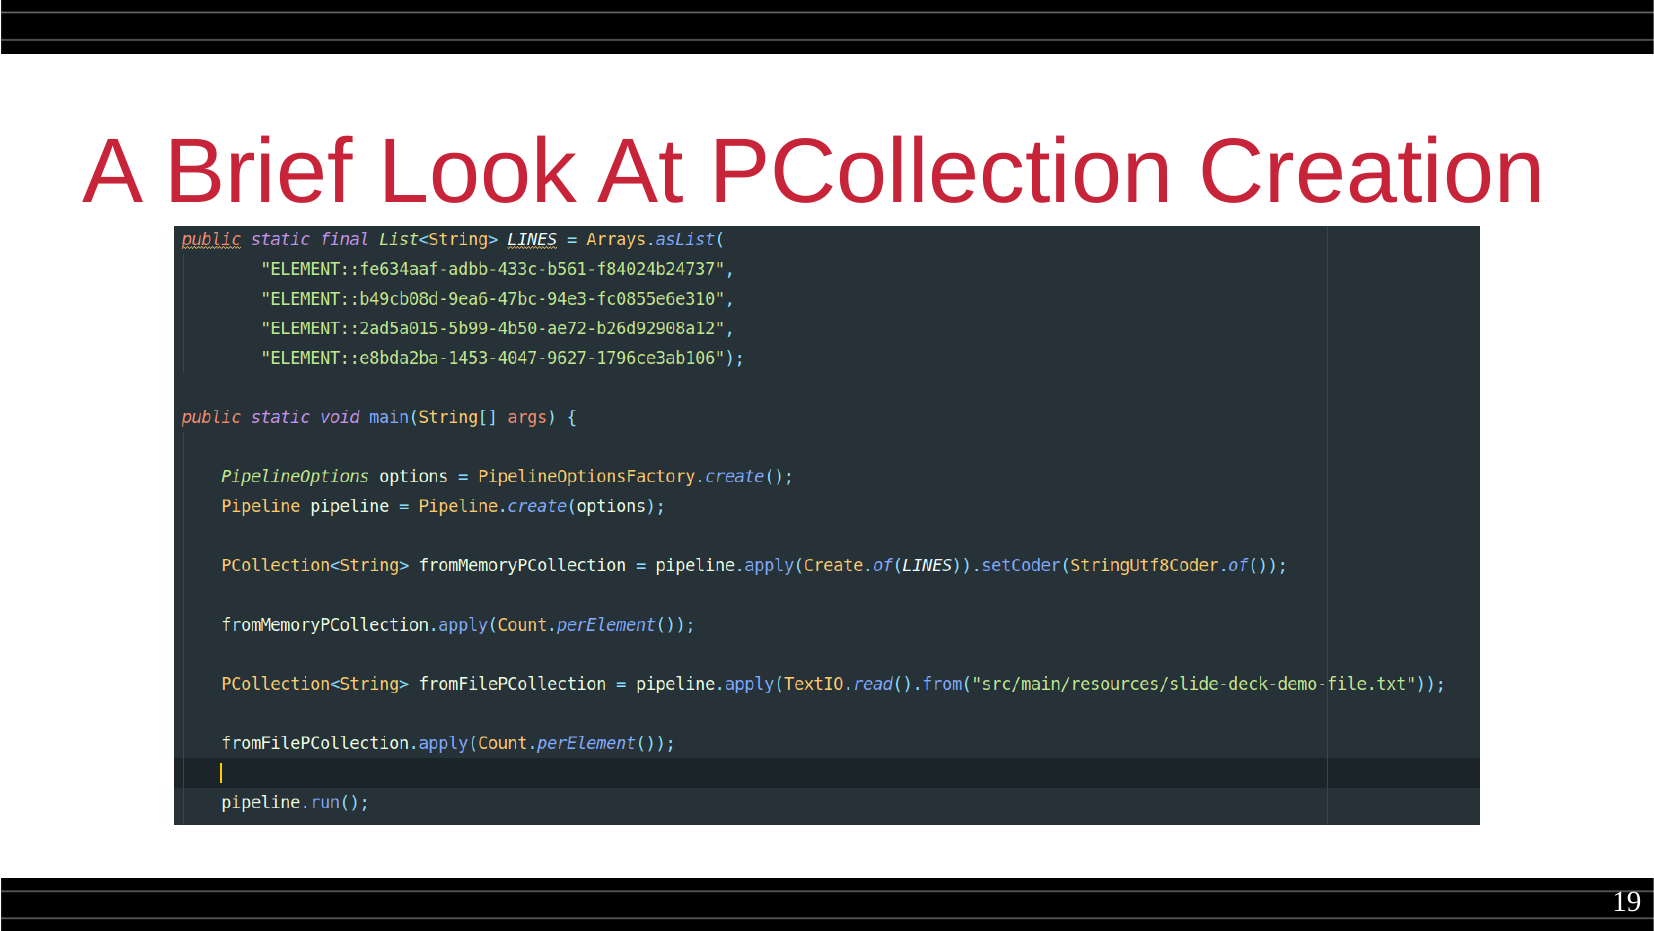

# A Brief Look At PCollection Creation